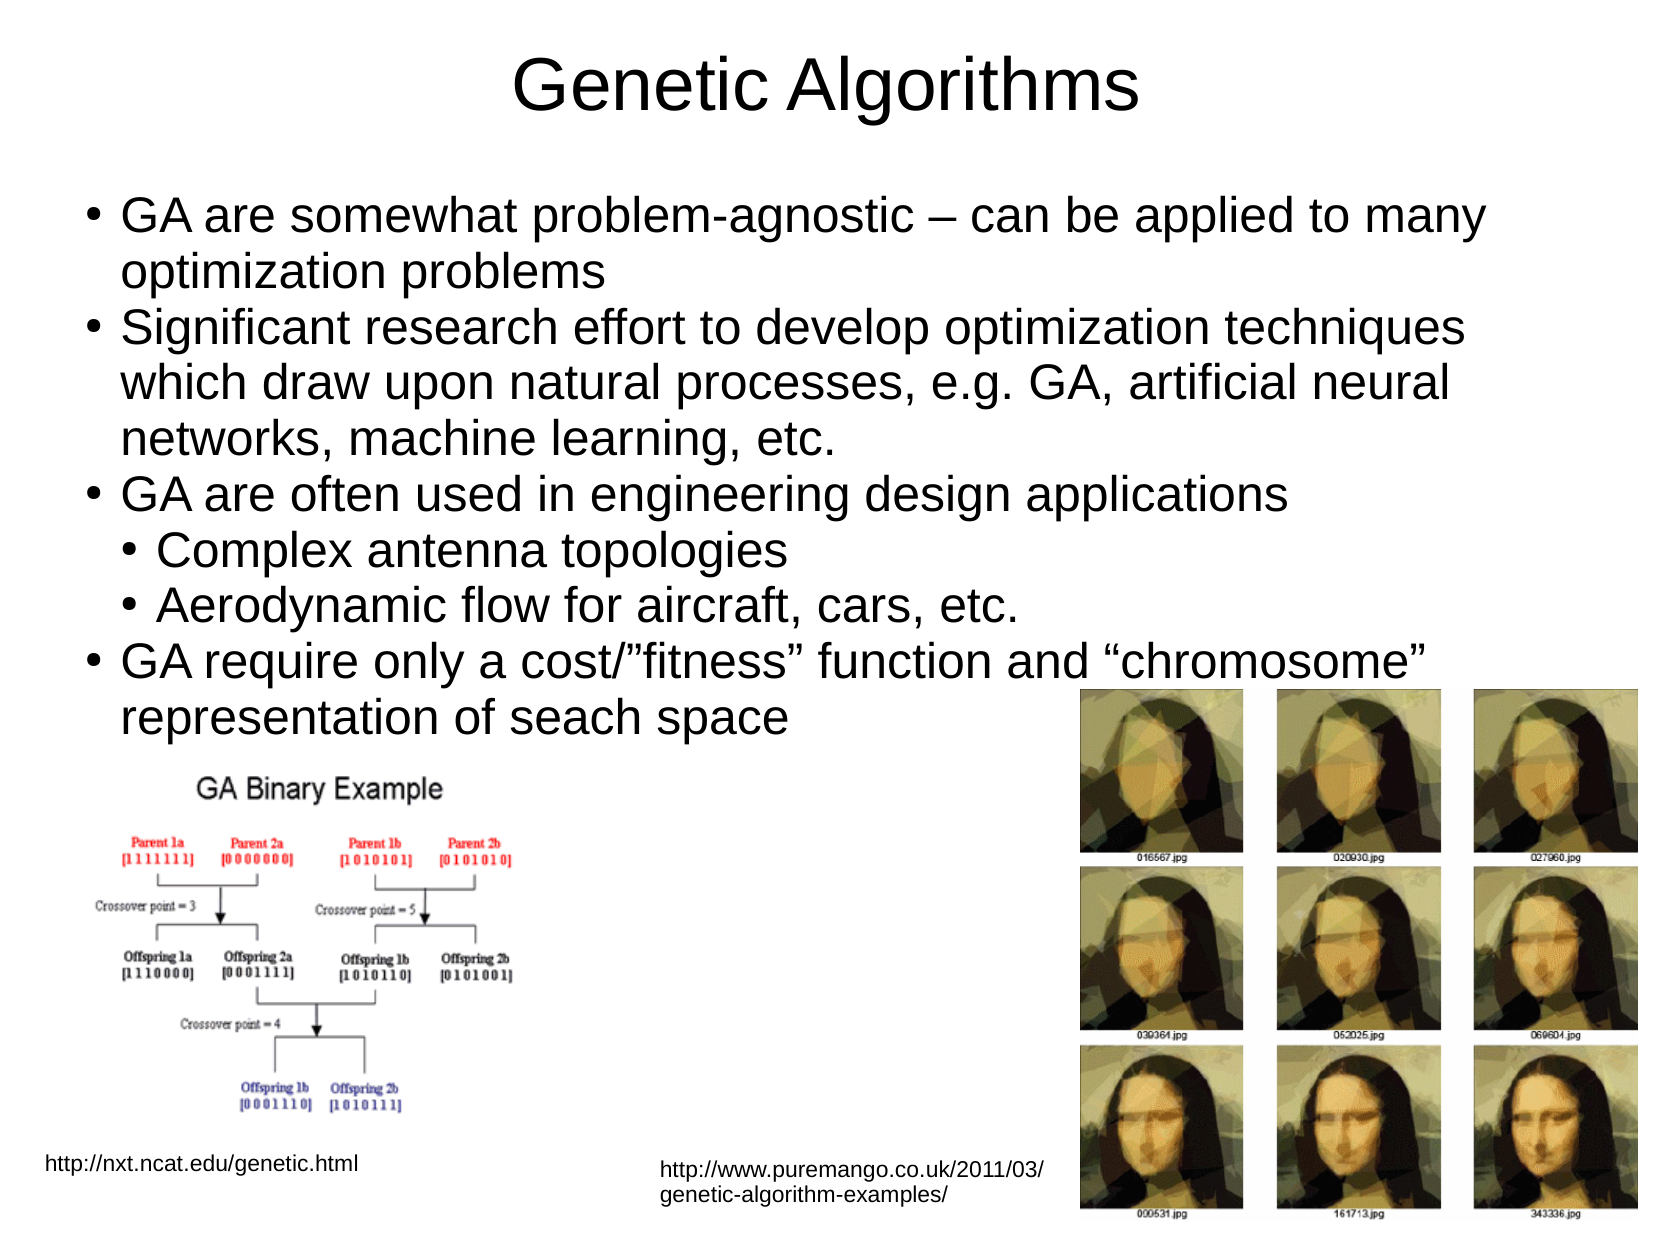

# Genetic Algorithms
GA are somewhat problem-agnostic – can be applied to many optimization problems
Significant research effort to develop optimization techniques which draw upon natural processes, e.g. GA, artificial neural networks, machine learning, etc.
GA are often used in engineering design applications
Complex antenna topologies
Aerodynamic flow for aircraft, cars, etc.
GA require only a cost/”fitness” function and “chromosome” representation of seach space
http://nxt.ncat.edu/genetic.html
http://www.puremango.co.uk/2011/03/genetic-algorithm-examples/